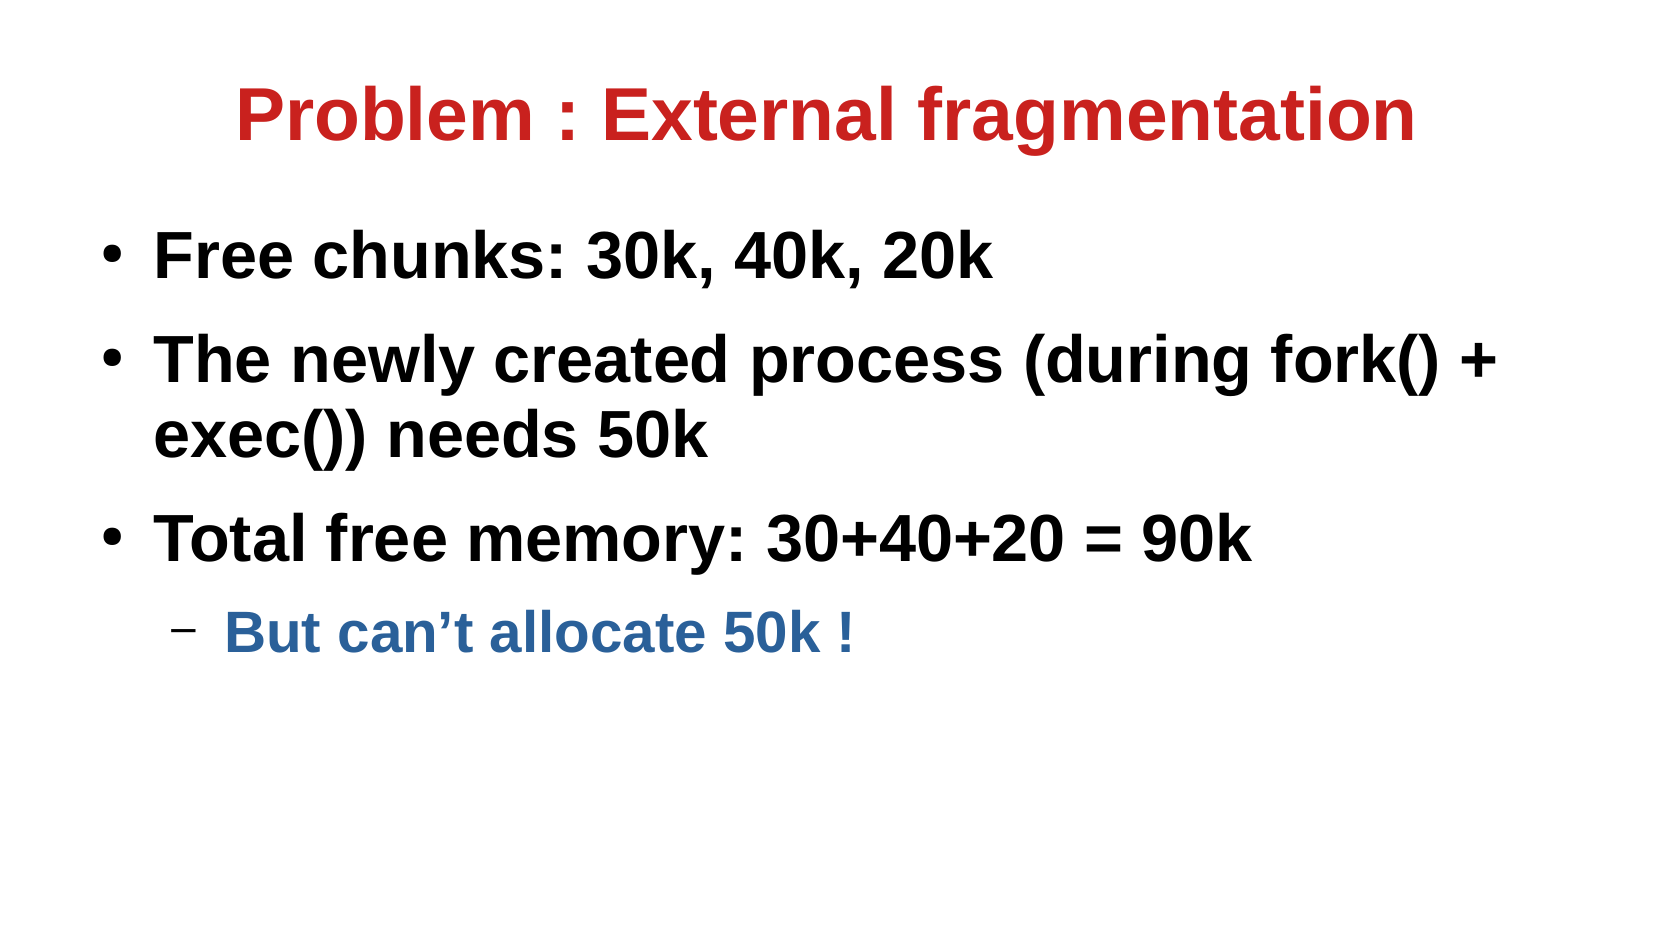

# Problem : External fragmentation
Free chunks: 30k, 40k, 20k
The newly created process (during fork() + exec()) needs 50k
Total free memory: 30+40+20 = 90k
But can’t allocate 50k !